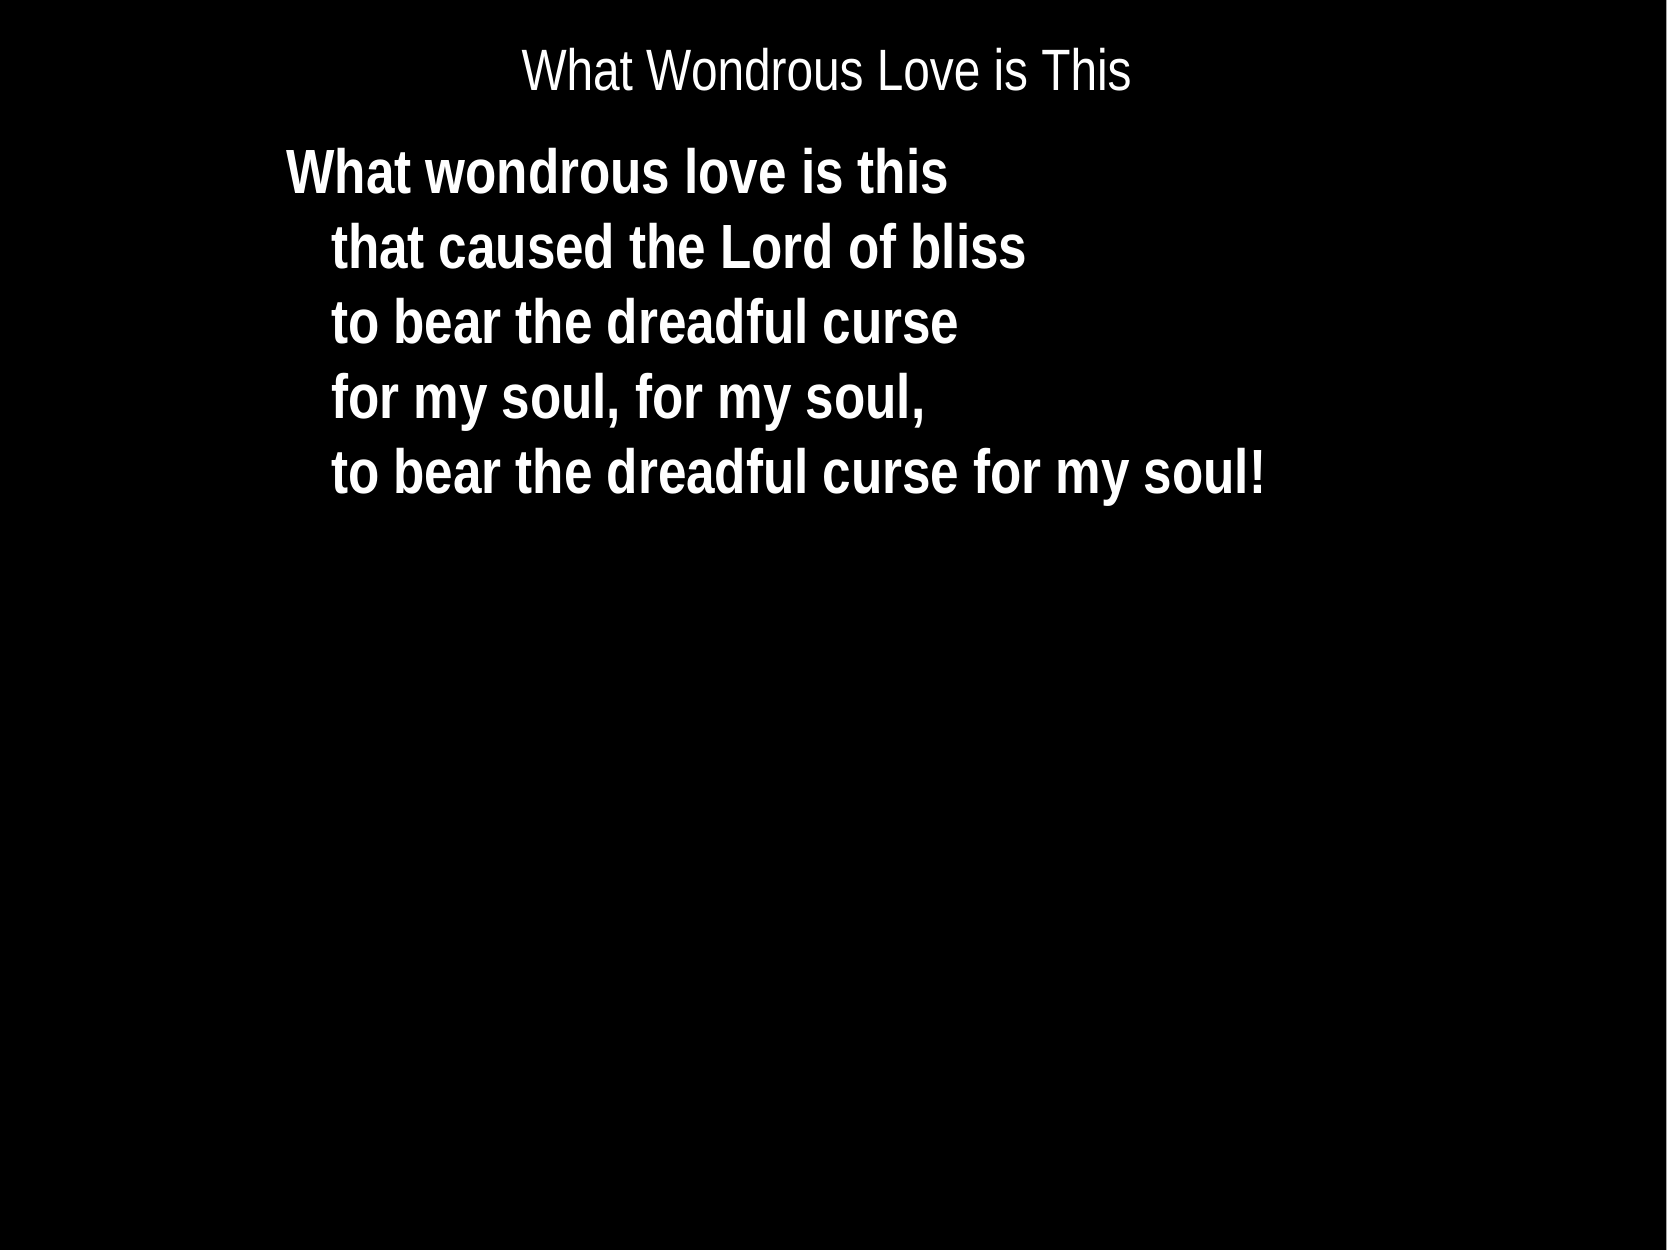

# What Wondrous Love is This
What wondrous love is this
that caused the Lord of bliss
to bear the dreadful curse
for my soul, for my soul,
to bear the dreadful curse for my soul!